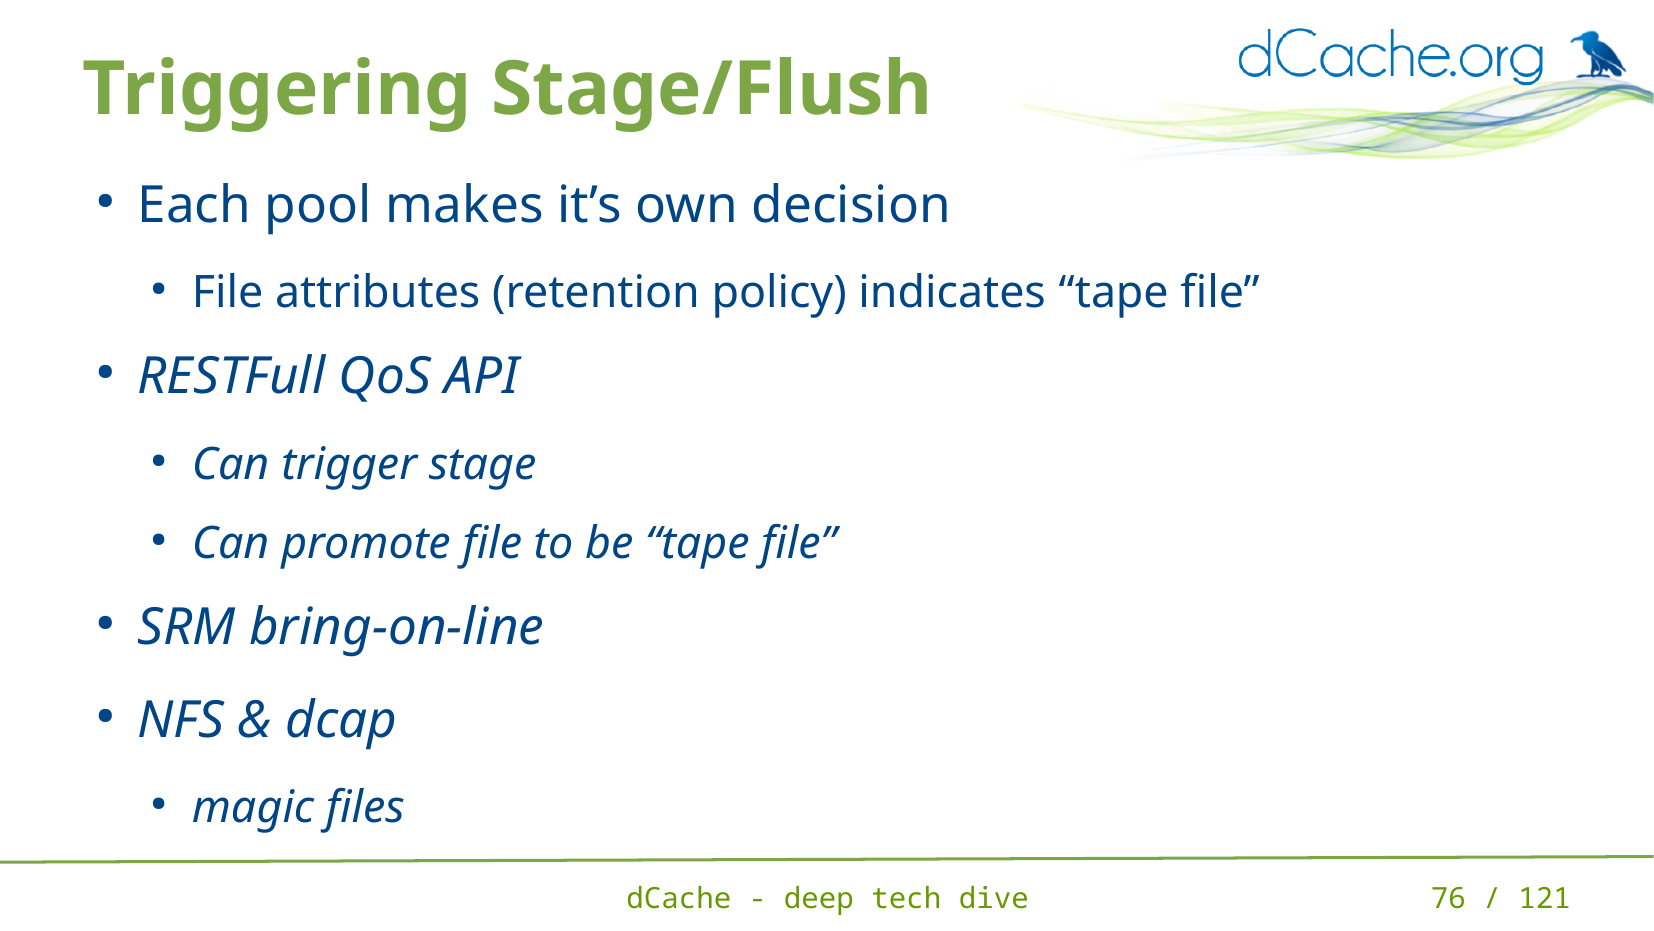

# Triggering Stage/Flush
Each pool makes it’s own decision
File attributes (retention policy) indicates “tape file”
RESTFull QoS API
Can trigger stage
Can promote file to be “tape file”
SRM bring-on-line
NFS & dcap
magic files
dCache - deep tech dive
76